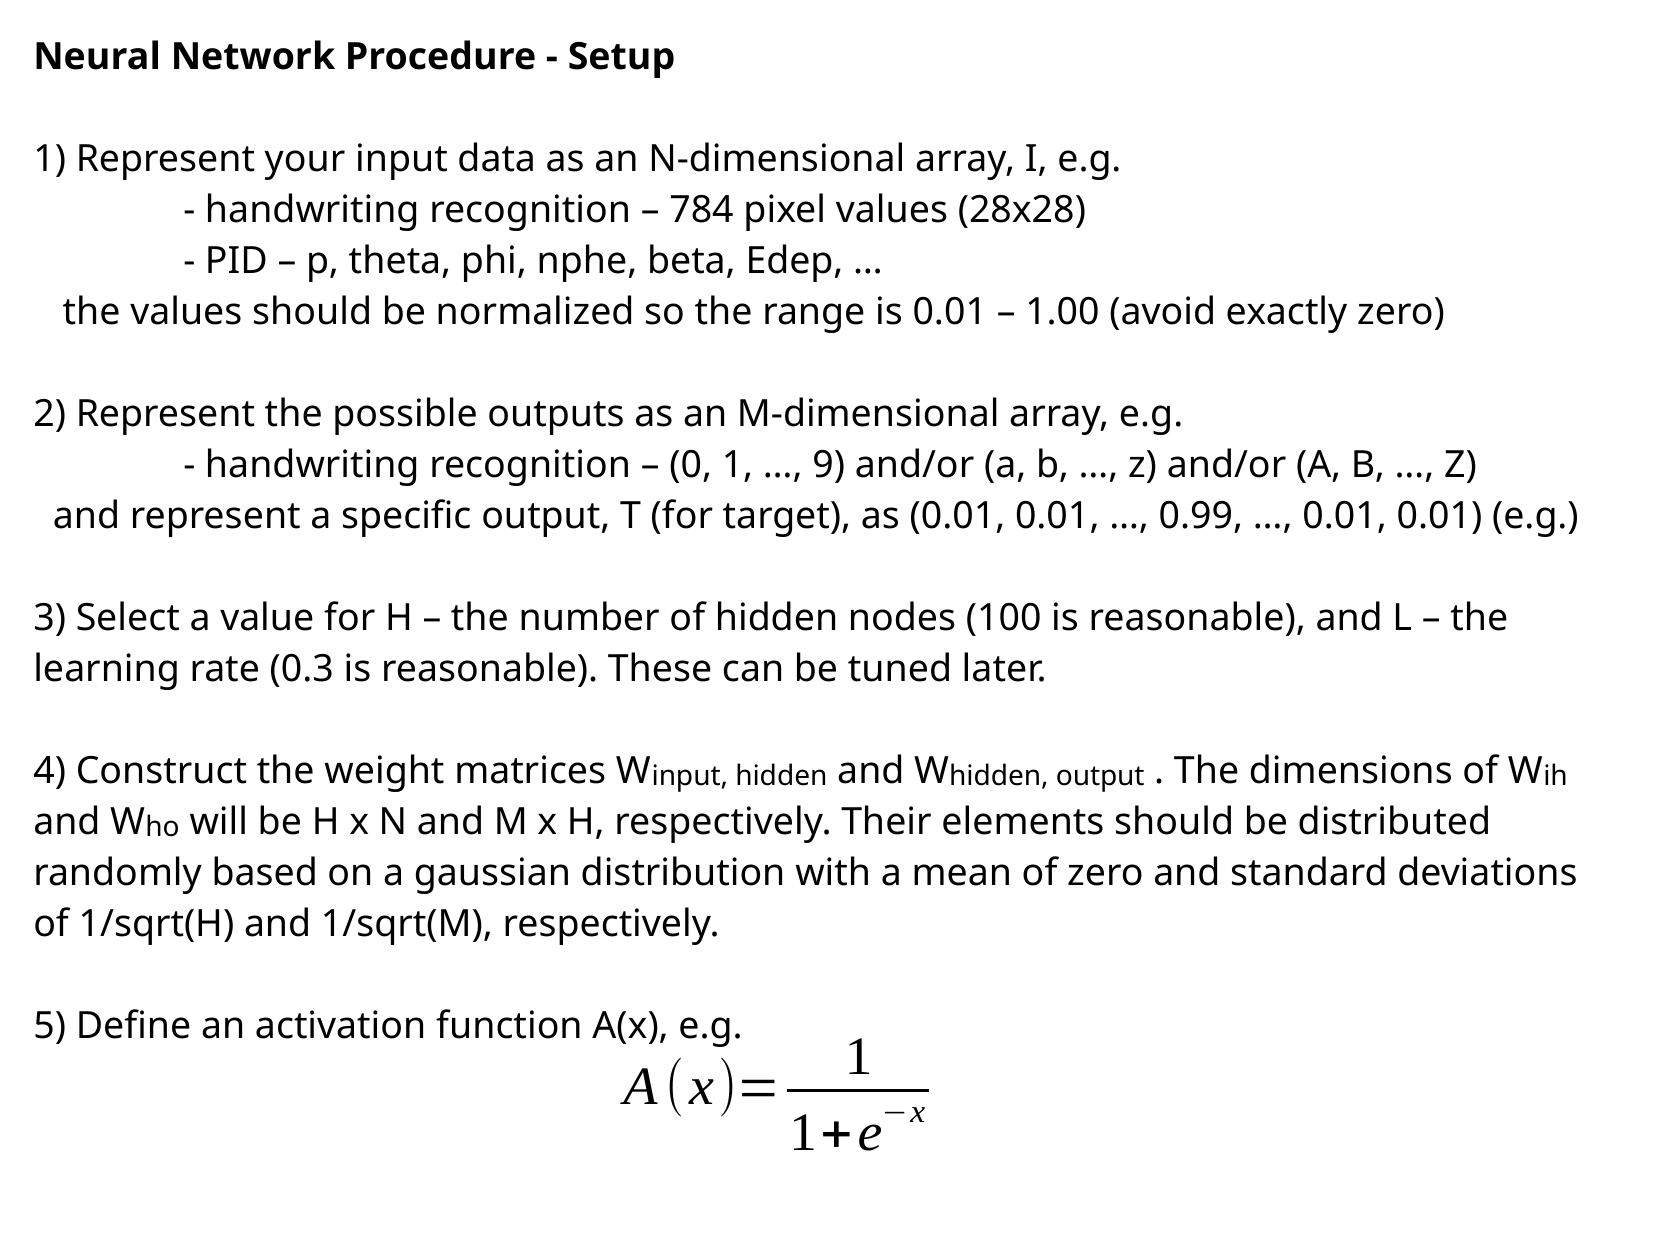

Neural Network Procedure - Setup
1) Represent your input data as an N-dimensional array, I, e.g.
		- handwriting recognition – 784 pixel values (28x28)
		- PID – p, theta, phi, nphe, beta, Edep, …
 the values should be normalized so the range is 0.01 – 1.00 (avoid exactly zero)
2) Represent the possible outputs as an M-dimensional array, e.g.
		- handwriting recognition – (0, 1, …, 9) and/or (a, b, …, z) and/or (A, B, …, Z)
 and represent a specific output, T (for target), as (0.01, 0.01, …, 0.99, …, 0.01, 0.01) (e.g.)
3) Select a value for H – the number of hidden nodes (100 is reasonable), and L – the learning rate (0.3 is reasonable). These can be tuned later.
4) Construct the weight matrices Winput, hidden and Whidden, output . The dimensions of Wih and Who will be H x N and M x H, respectively. Their elements should be distributed randomly based on a gaussian distribution with a mean of zero and standard deviations of 1/sqrt(H) and 1/sqrt(M), respectively.
5) Define an activation function A(x), e.g.